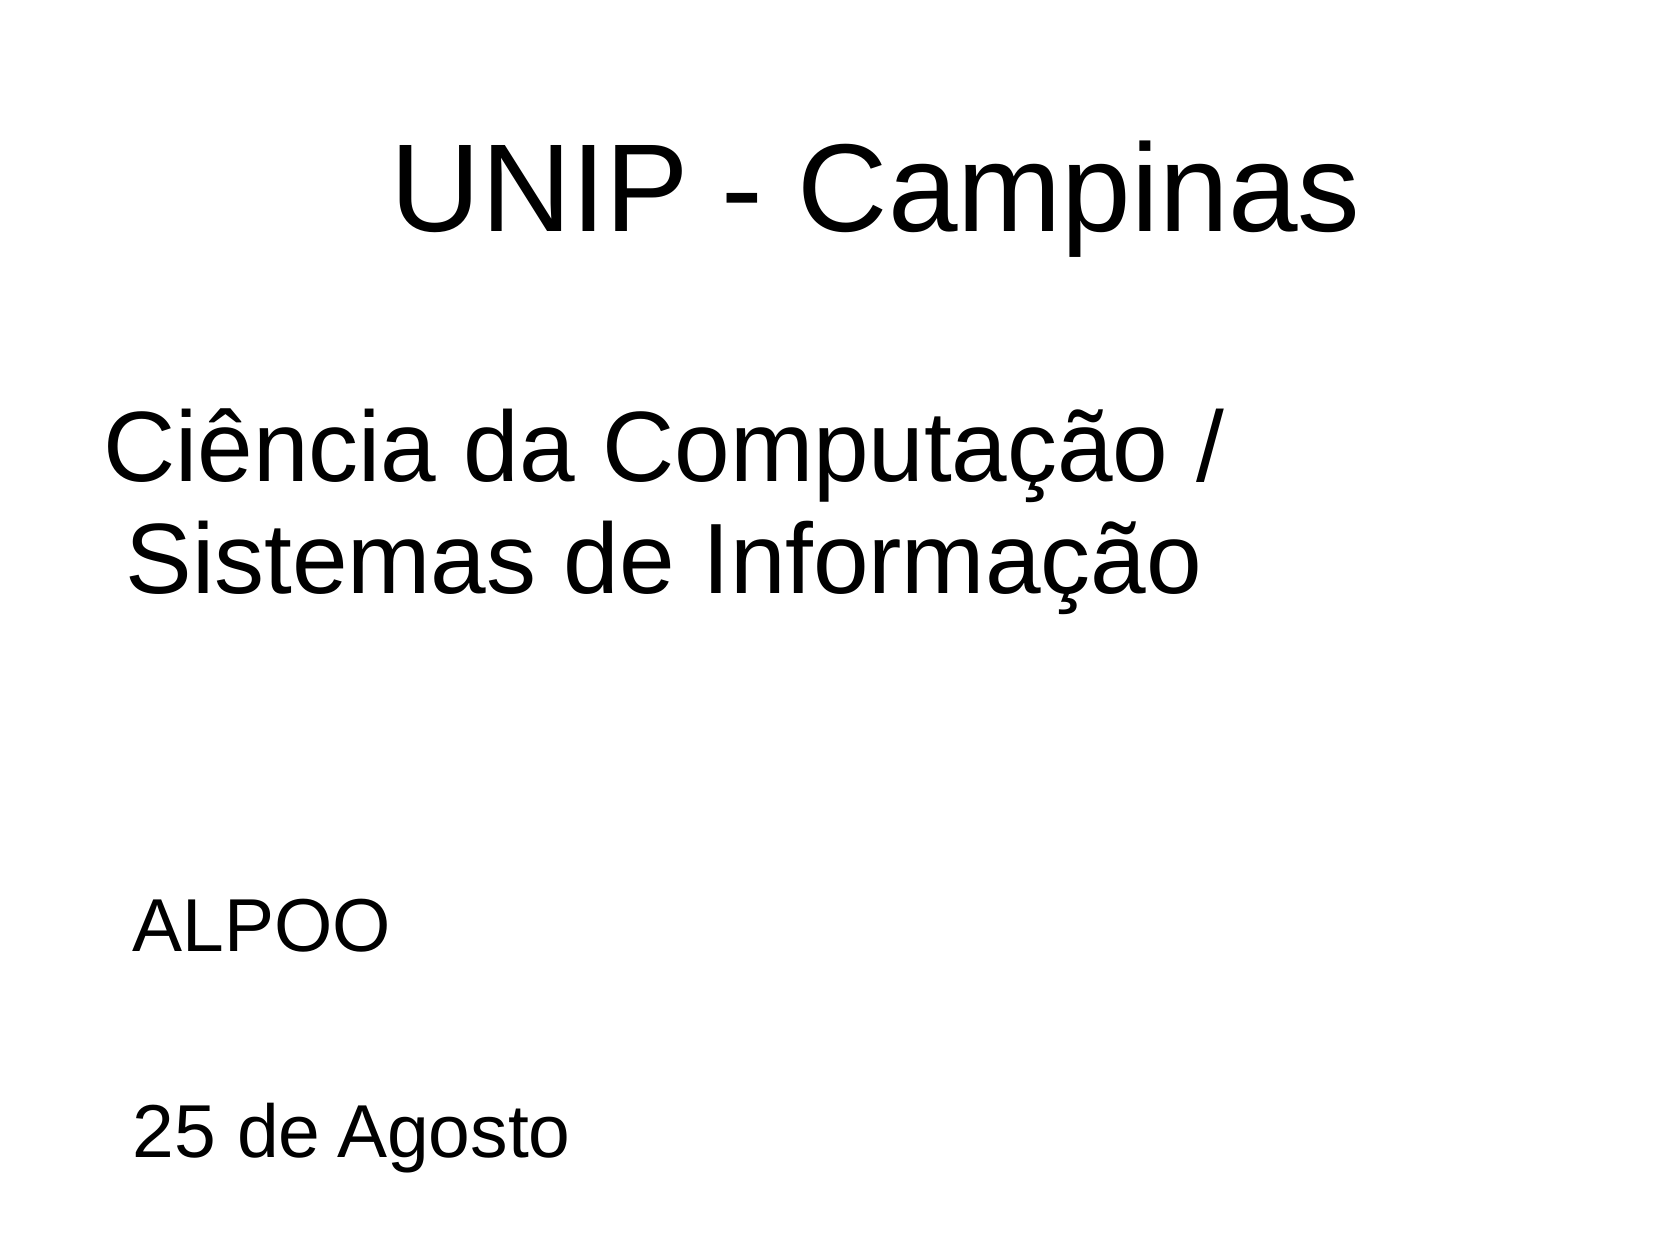

UNIP - Campinas
Ciência da Computação / Sistemas de Informação
ALPOO
25 de Agosto